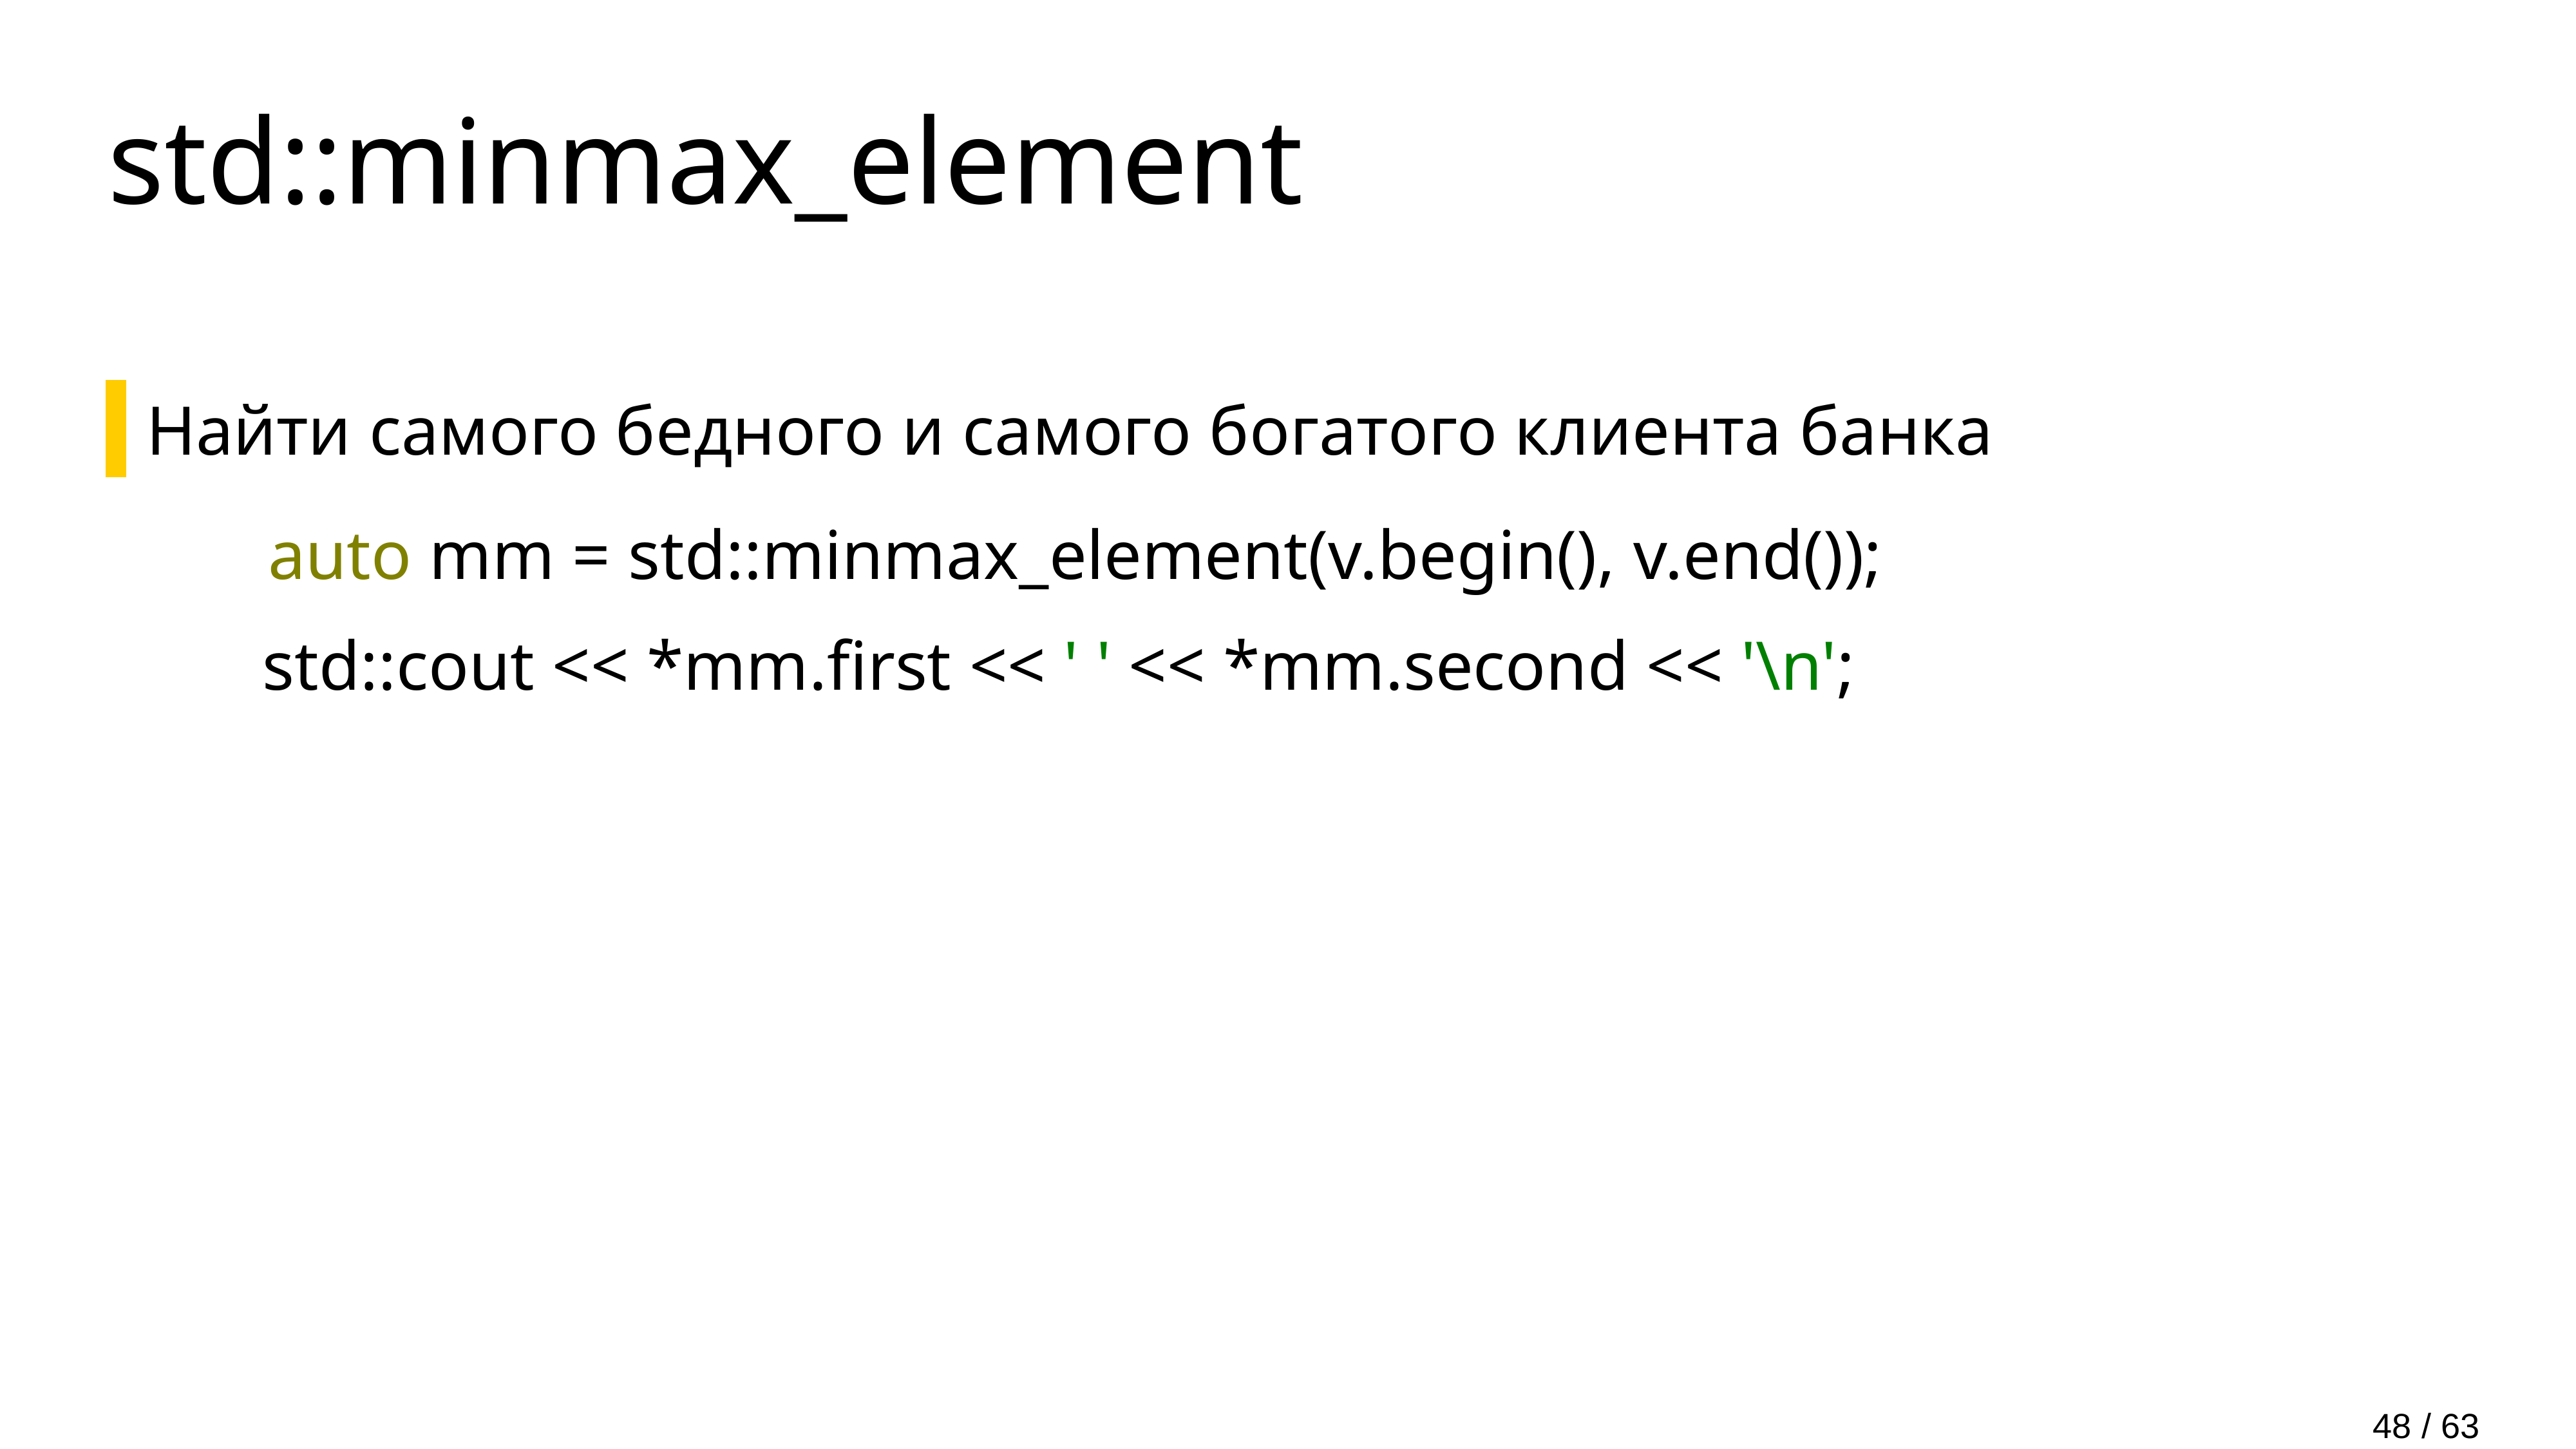

# std::minmax_element
 Найти самого бедного и самого богатого клиента банка
 auto mm = std::minmax_element(v.begin(), v.end());
 std::cout << *mm.first << ' ' << *mm.second << '\n';